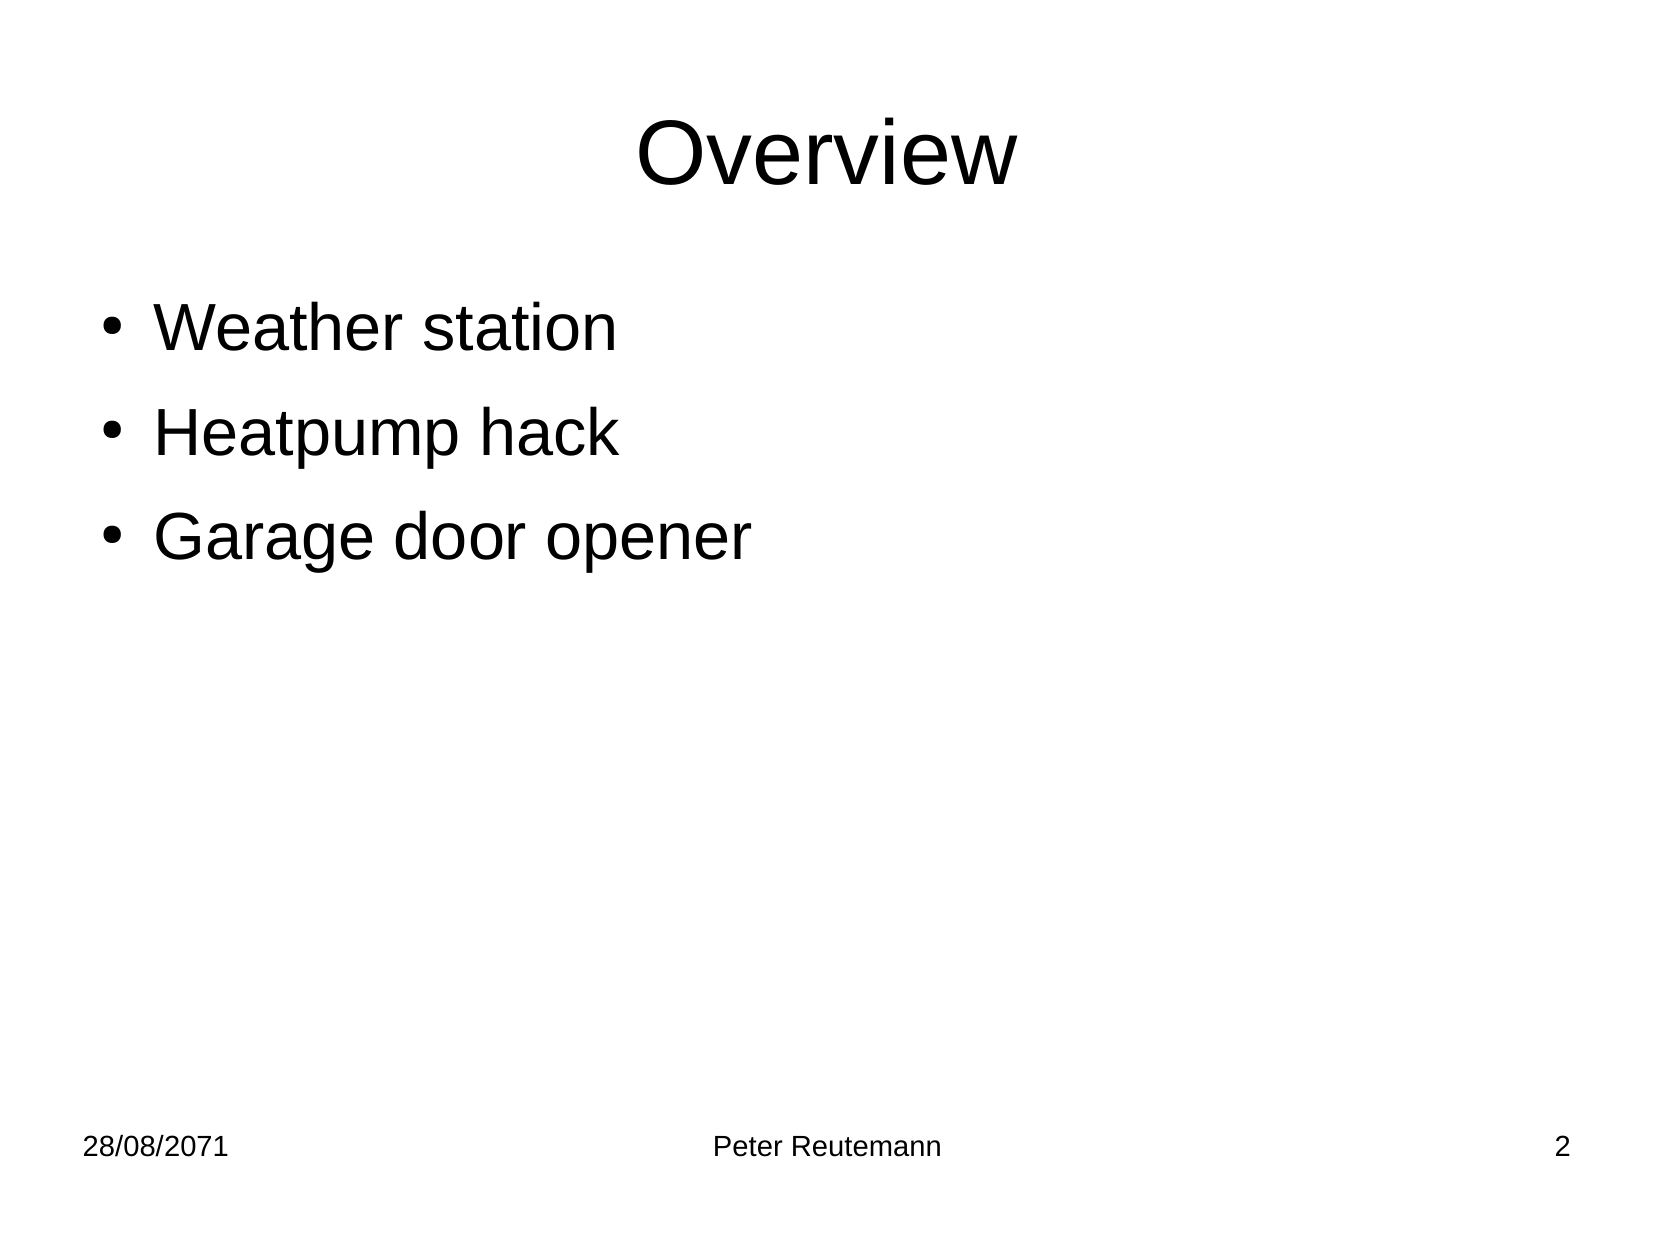

# Overview
Weather station
Heatpump hack
Garage door opener
28/08/2071
Peter Reutemann
2